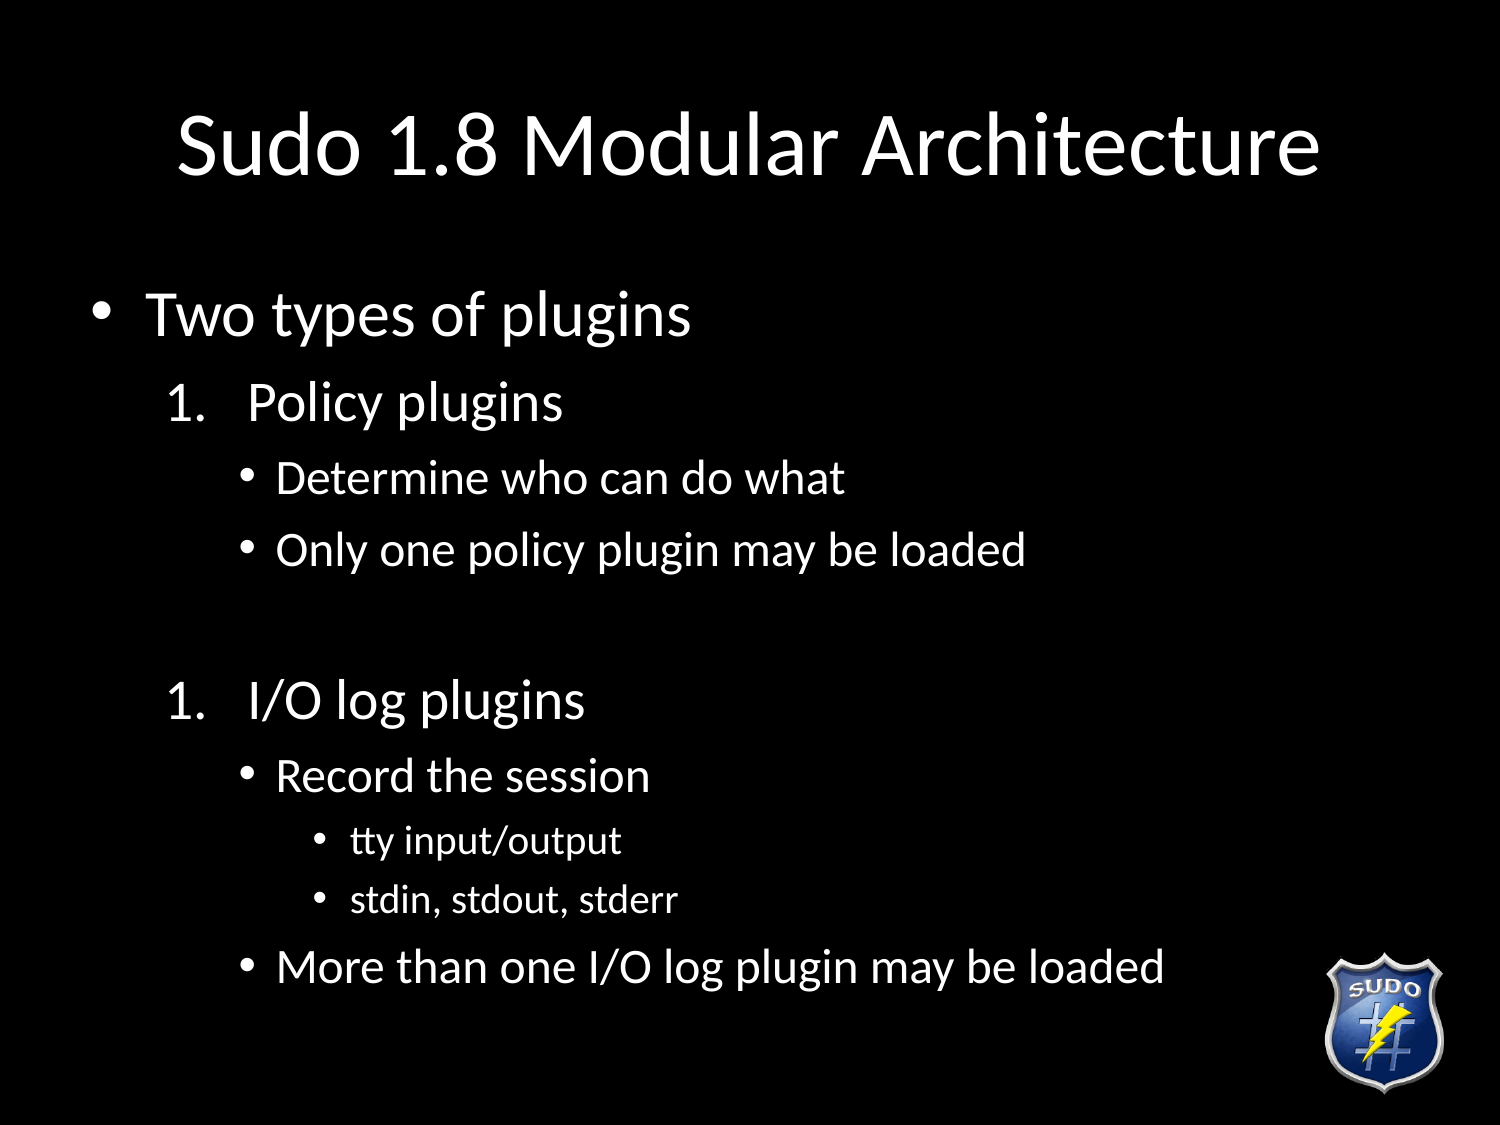

# Sudo 1.8 Modular Architecture
Two types of plugins
Policy plugins
Determine who can do what
Only one policy plugin may be loaded
I/O log plugins
Record the session
tty input/output
stdin, stdout, stderr
More than one I/O log plugin may be loaded